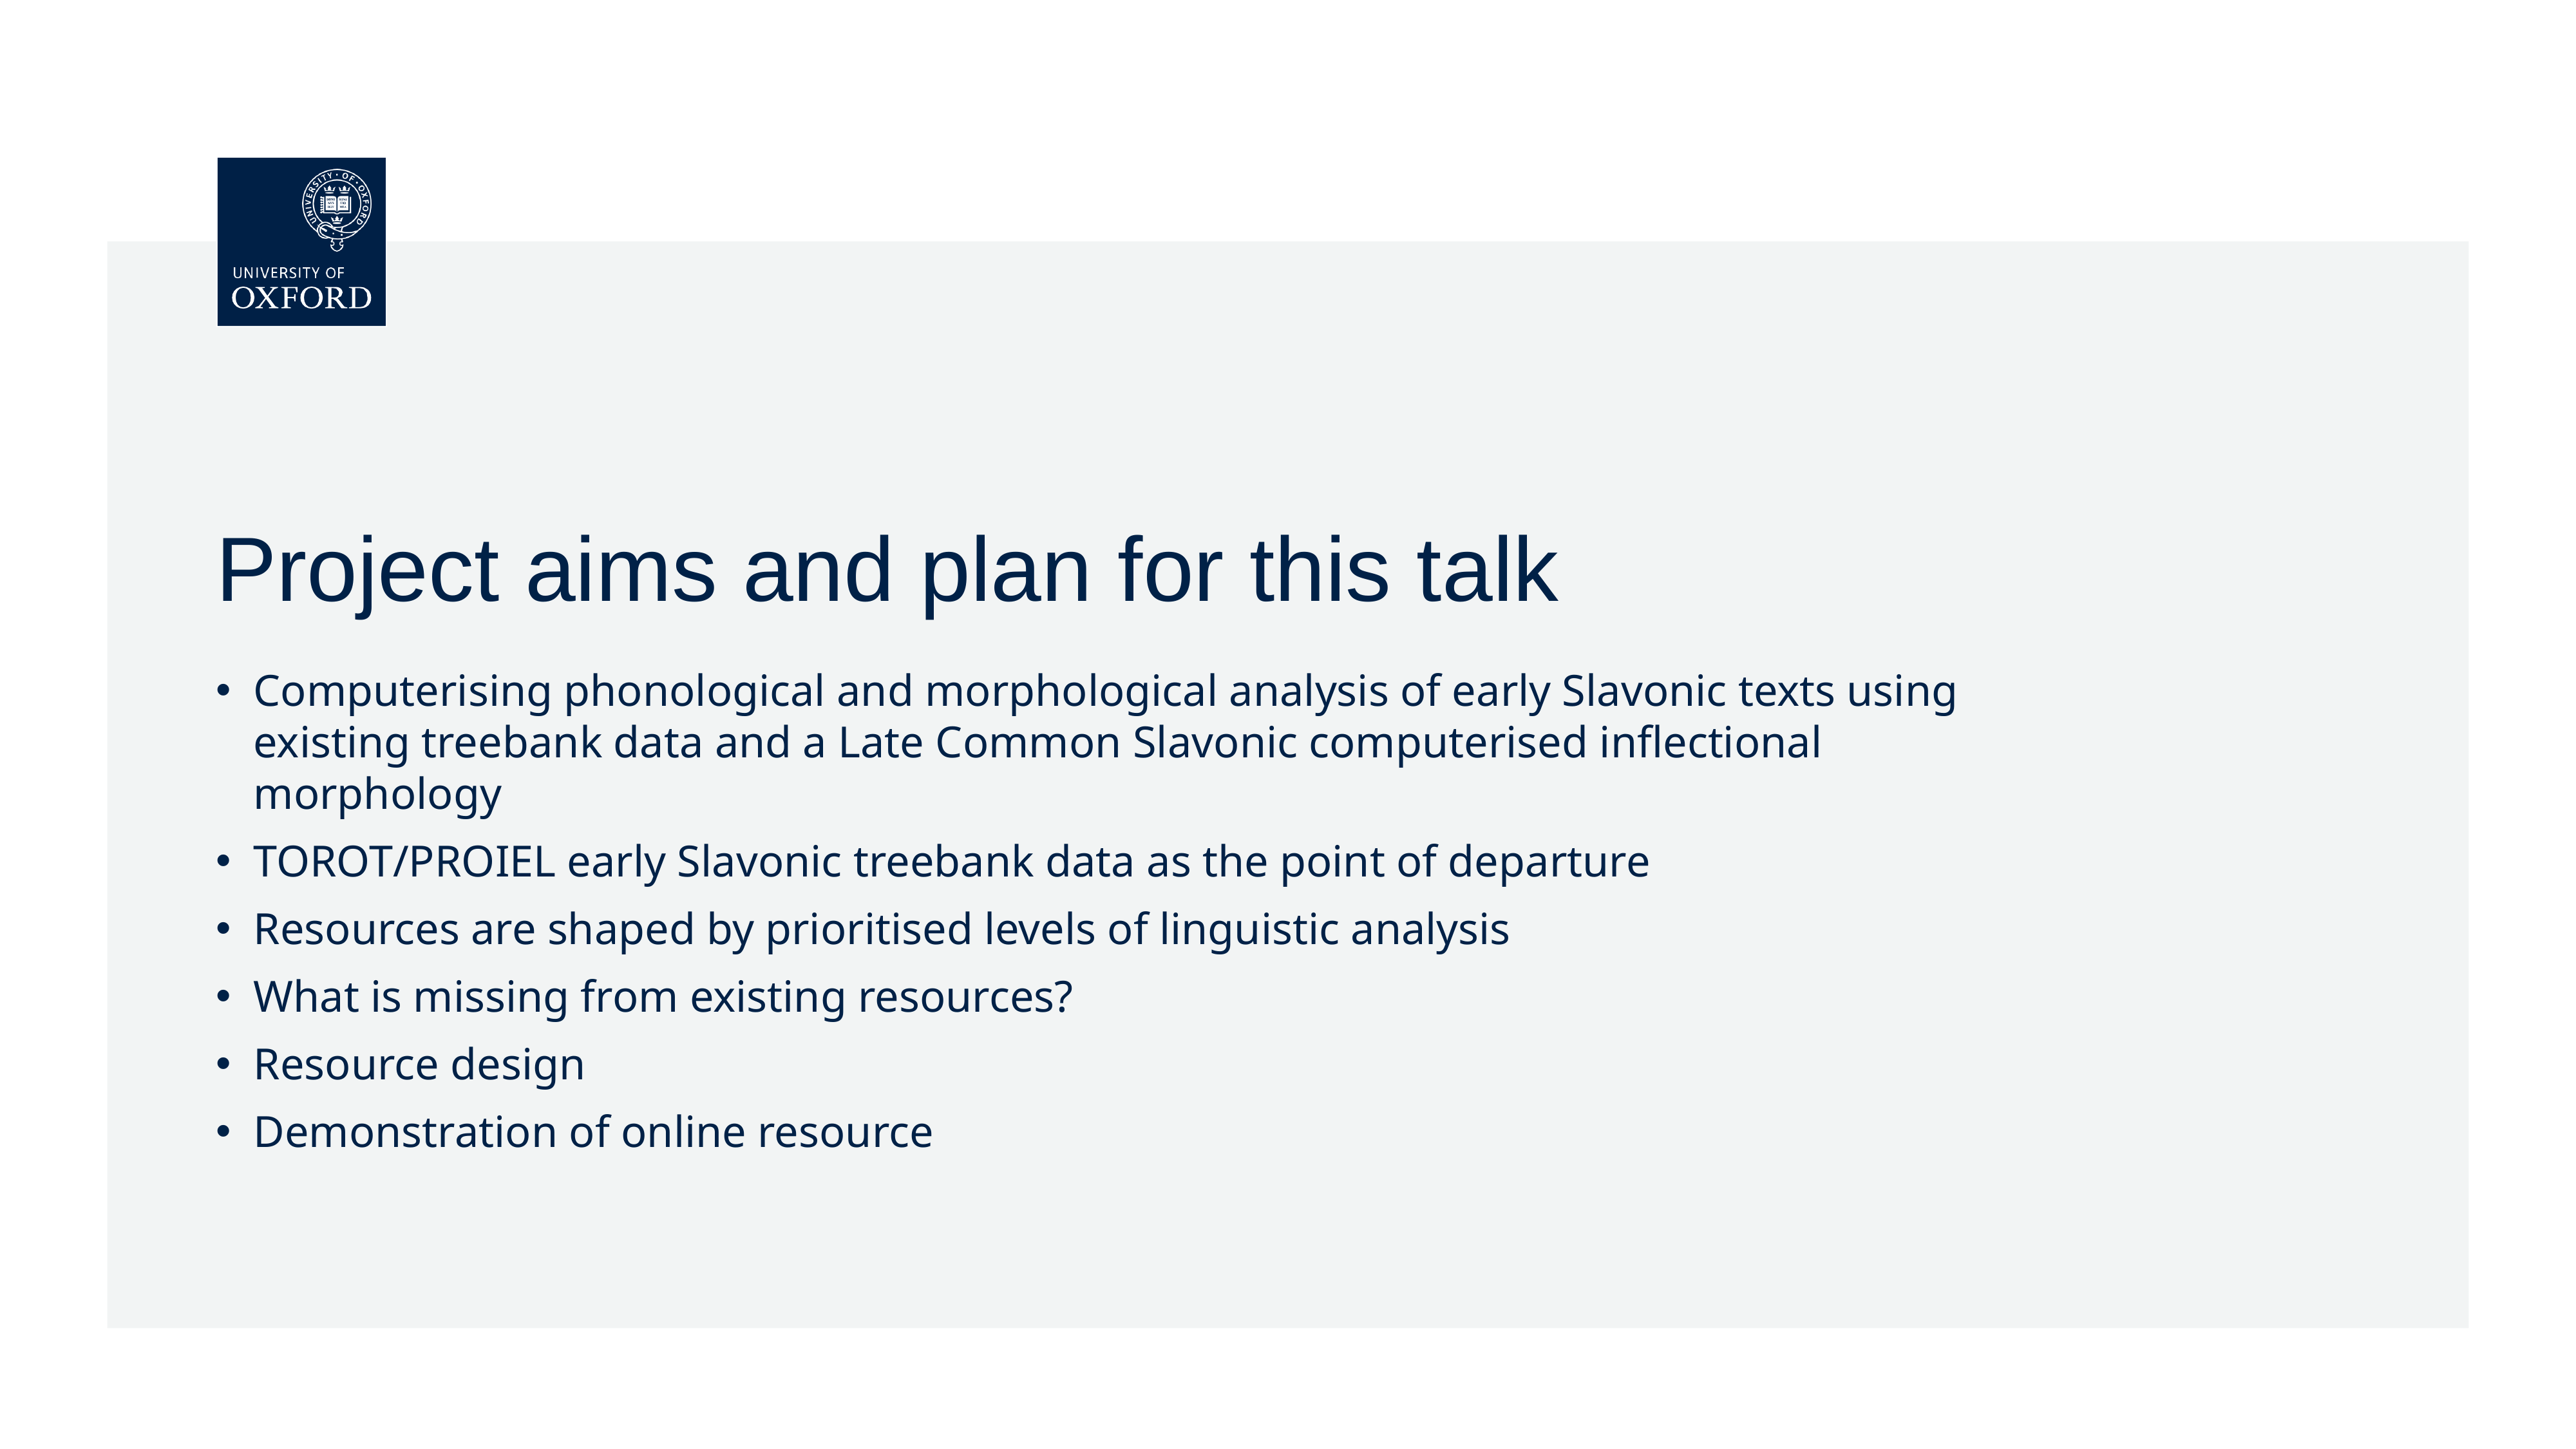

# Project aims and plan for this talk
Computerising phonological and morphological analysis of early Slavonic texts using existing treebank data and a Late Common Slavonic computerised inflectional morphology
TOROT/PROIEL early Slavonic treebank data as the point of departure
Resources are shaped by prioritised levels of linguistic analysis
What is missing from existing resources?
Resource design
Demonstration of online resource